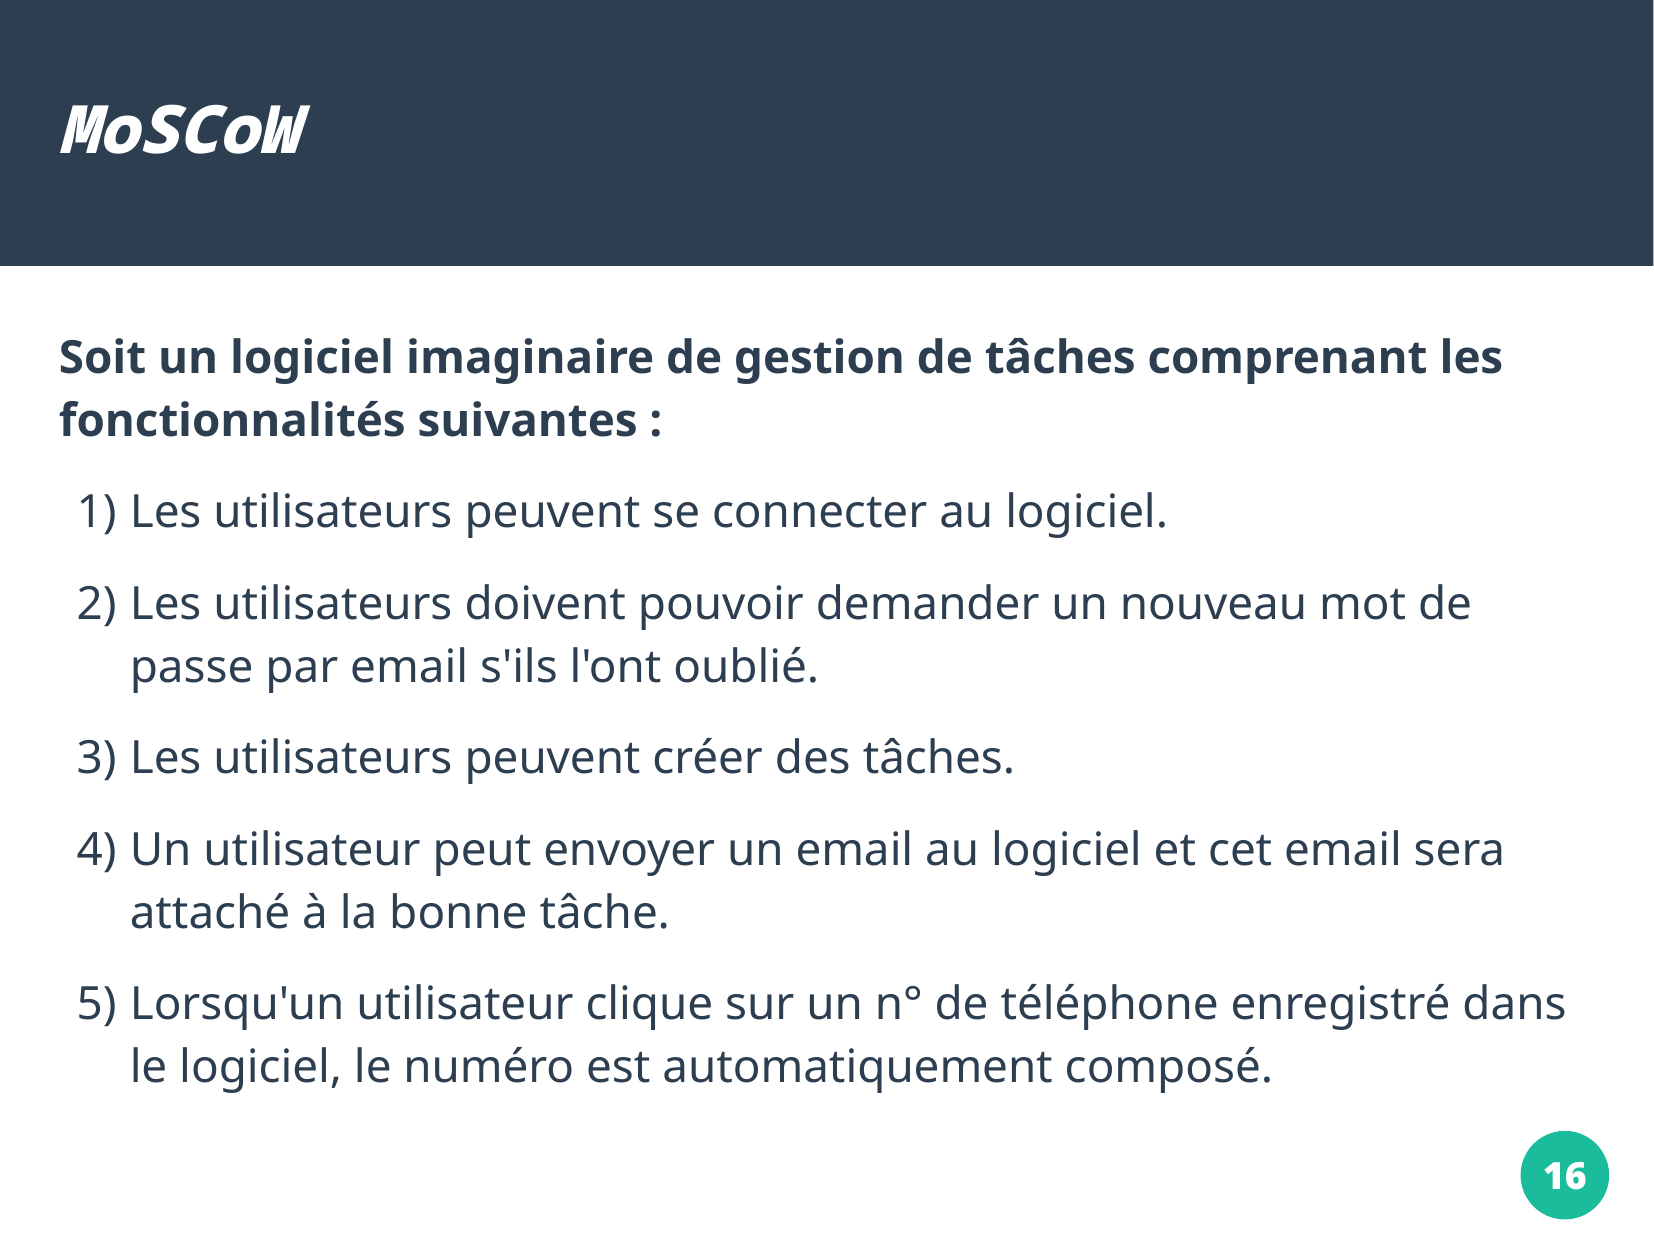

# MoSCoW
Soit un logiciel imaginaire de gestion de tâches comprenant les fonctionnalités suivantes :
Les utilisateurs peuvent se connecter au logiciel.
Les utilisateurs doivent pouvoir demander un nouveau mot de passe par email s'ils l'ont oublié.
Les utilisateurs peuvent créer des tâches.
Un utilisateur peut envoyer un email au logiciel et cet email sera attaché à la bonne tâche.
Lorsqu'un utilisateur clique sur un n° de téléphone enregistré dans le logiciel, le numéro est automatiquement composé.
16